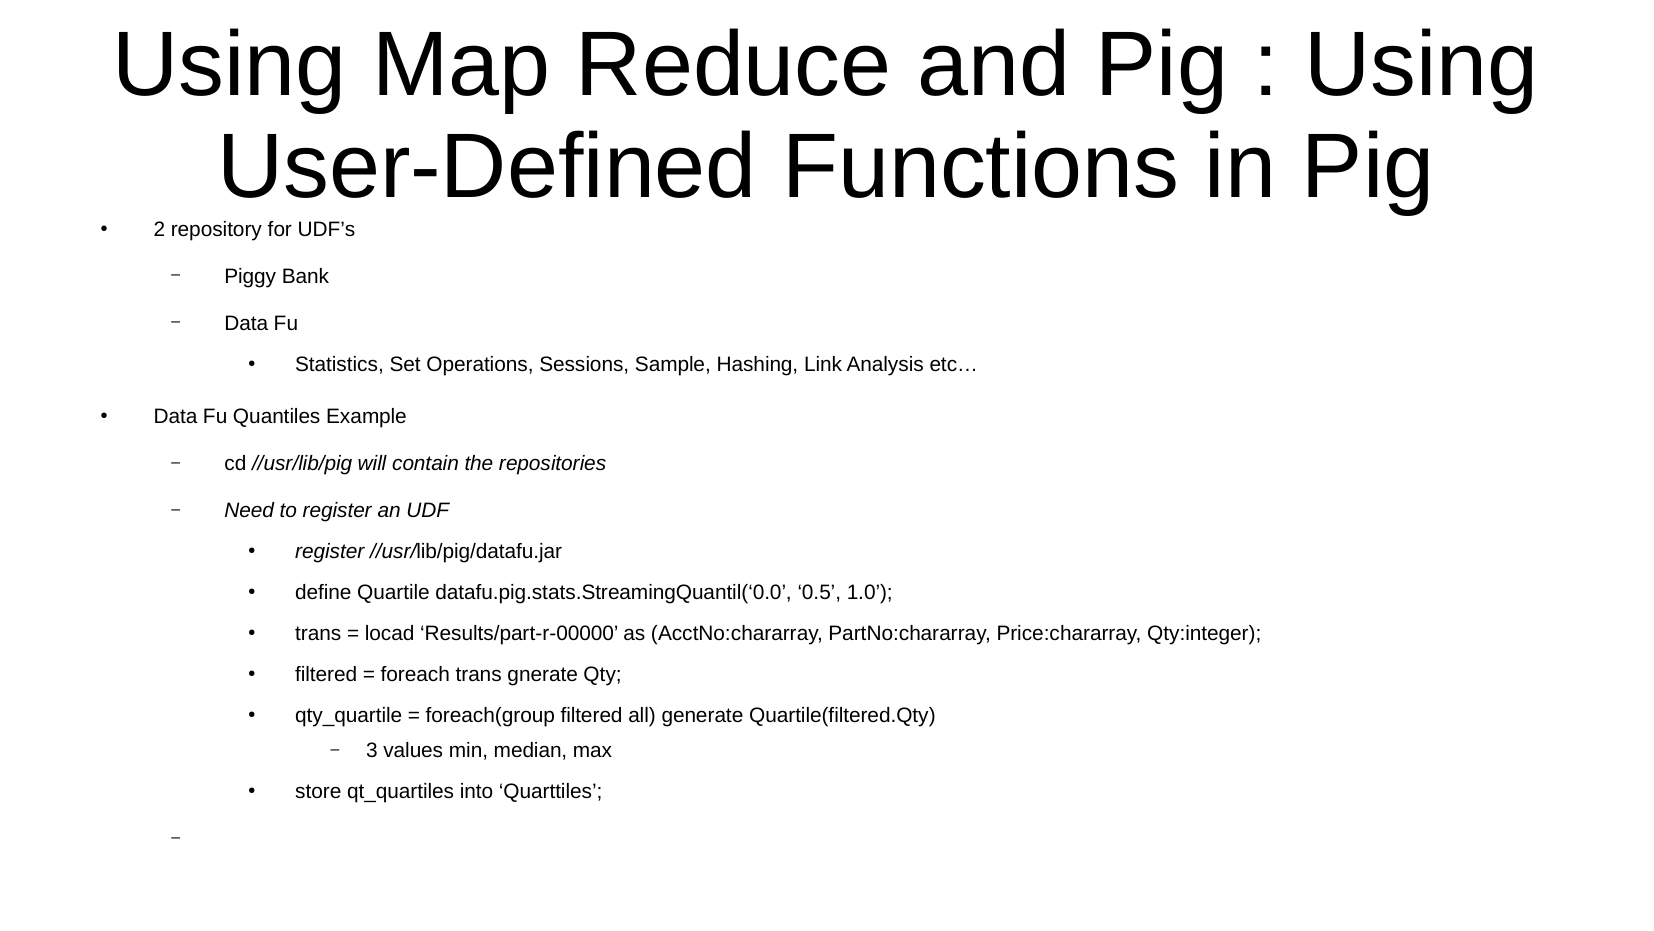

# Using Map Reduce and Pig : Using User-Defined Functions in Pig
2 repository for UDF’s
Piggy Bank
Data Fu
Statistics, Set Operations, Sessions, Sample, Hashing, Link Analysis etc…
Data Fu Quantiles Example
cd //usr/lib/pig will contain the repositories
Need to register an UDF
register //usr/lib/pig/datafu.jar
define Quartile datafu.pig.stats.StreamingQuantil(‘0.0’, ‘0.5’, 1.0’);
trans = locad ‘Results/part-r-00000’ as (AcctNo:chararray, PartNo:chararray, Price:chararray, Qty:integer);
filtered = foreach trans gnerate Qty;
qty_quartile = foreach(group filtered all) generate Quartile(filtered.Qty)
3 values min, median, max
store qt_quartiles into ‘Quarttiles’;